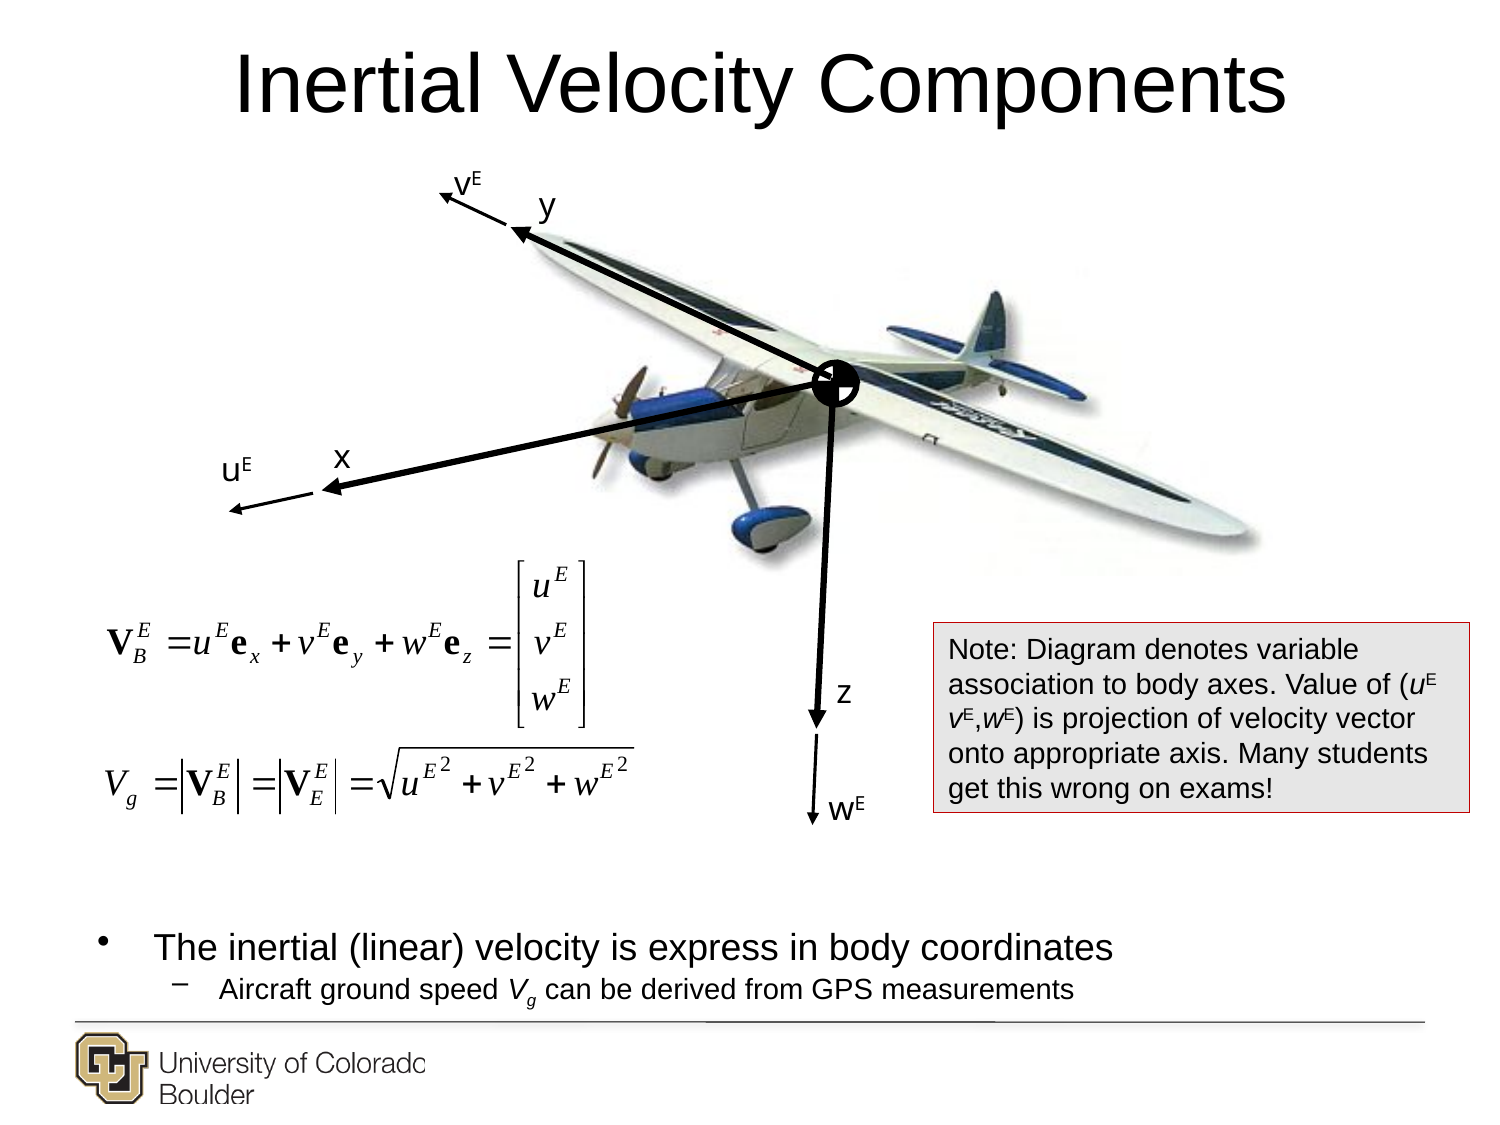

# Inertial Velocity Components
vE
y
x
uE
Note: Diagram denotes variable association to body axes. Value of (uE vE,wE) is projection of velocity vector onto appropriate axis. Many students get this wrong on exams!
z
wE
The inertial (linear) velocity is express in body coordinates
Aircraft ground speed Vg can be derived from GPS measurements